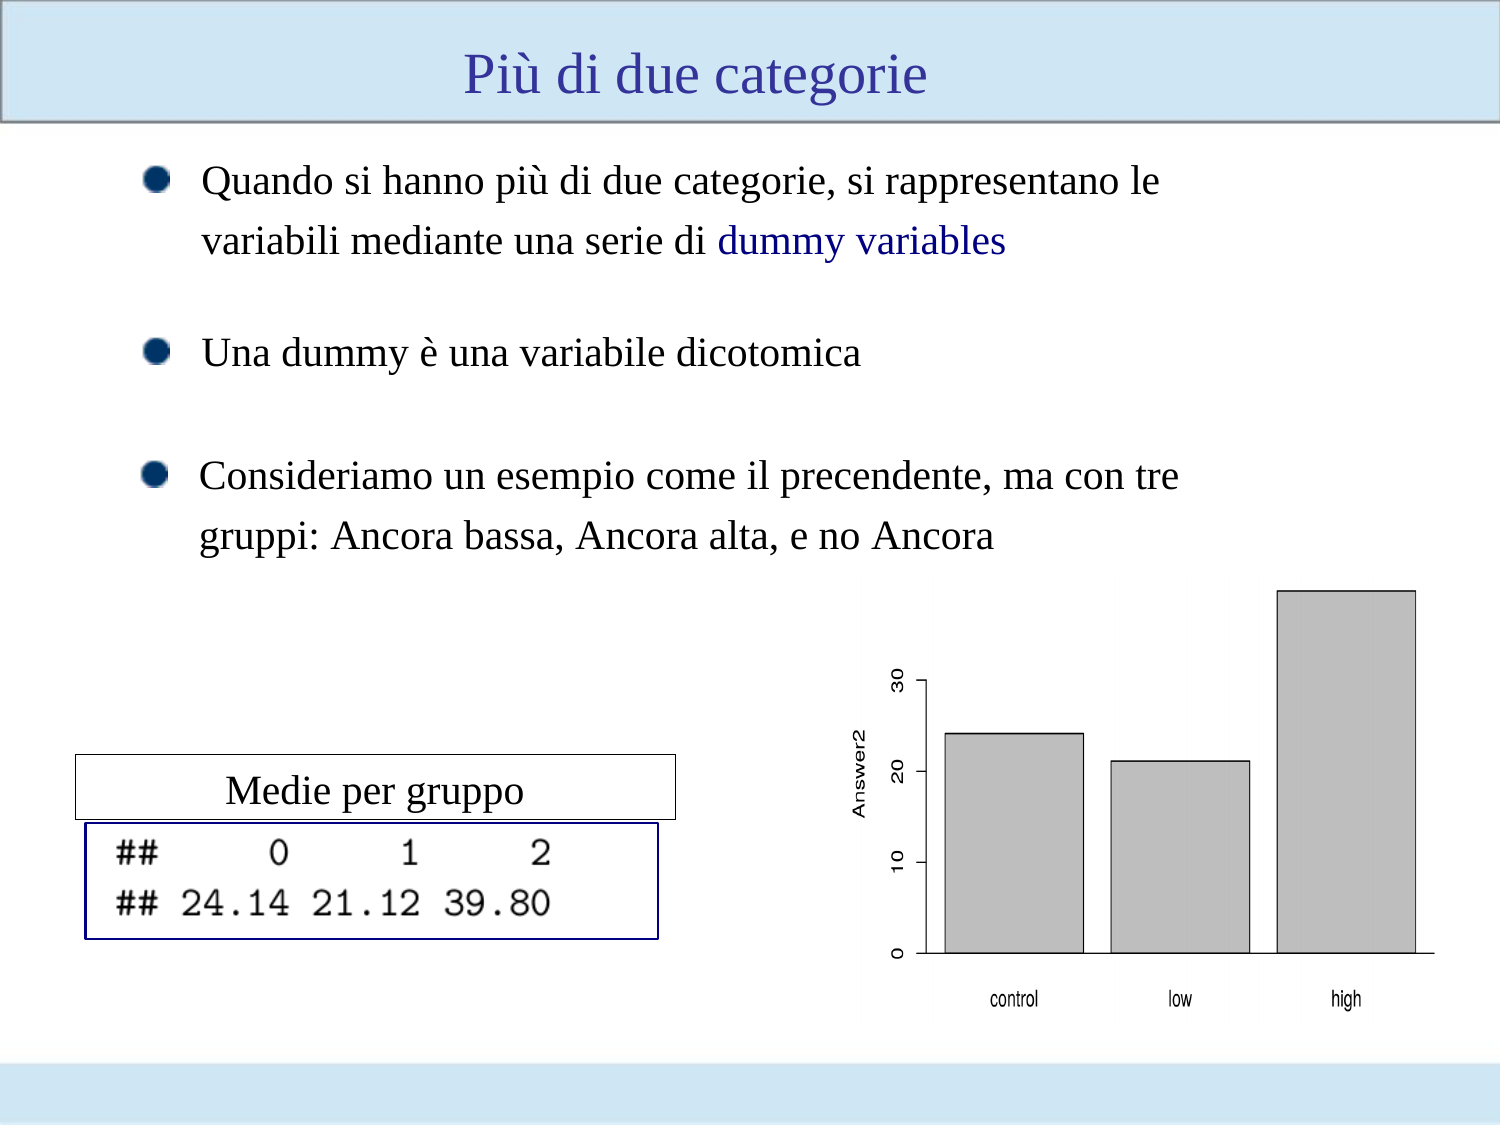

# Più di due categorie
Quando si hanno più di due categorie, si rappresentano le variabili mediante una serie di dummy variables
Una dummy è una variabile dicotomica
Consideriamo un esempio come il precendente, ma con tre gruppi: Ancora bassa, Ancora alta, e no Ancora
Medie per gruppo